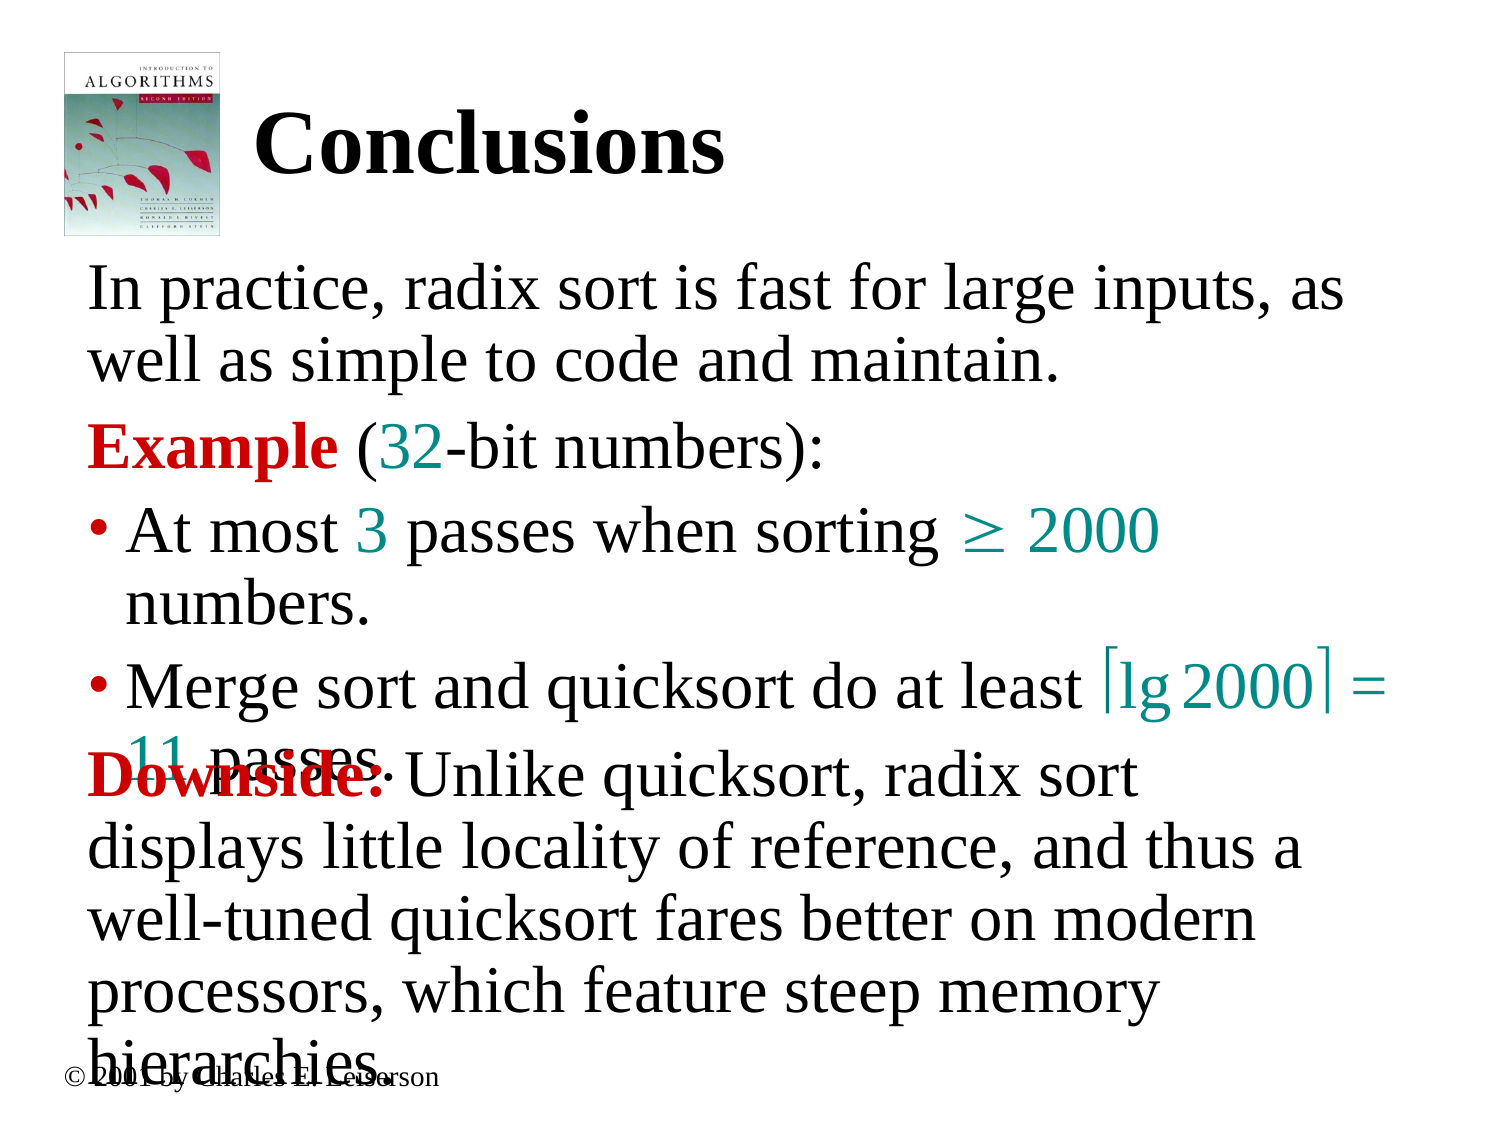

# Conclusions
In practice, radix sort is fast for large inputs, as well as simple to code and maintain.
Example (32-bit numbers):
At most 3 passes when sorting  2000 numbers.
Merge sort and quicksort do at least lg 2000 = 11 passes.
Downside: Unlike quicksort, radix sort displays little locality of reference, and thus a well-tuned quicksort fares better on modern processors, which feature steep memory hierarchies.